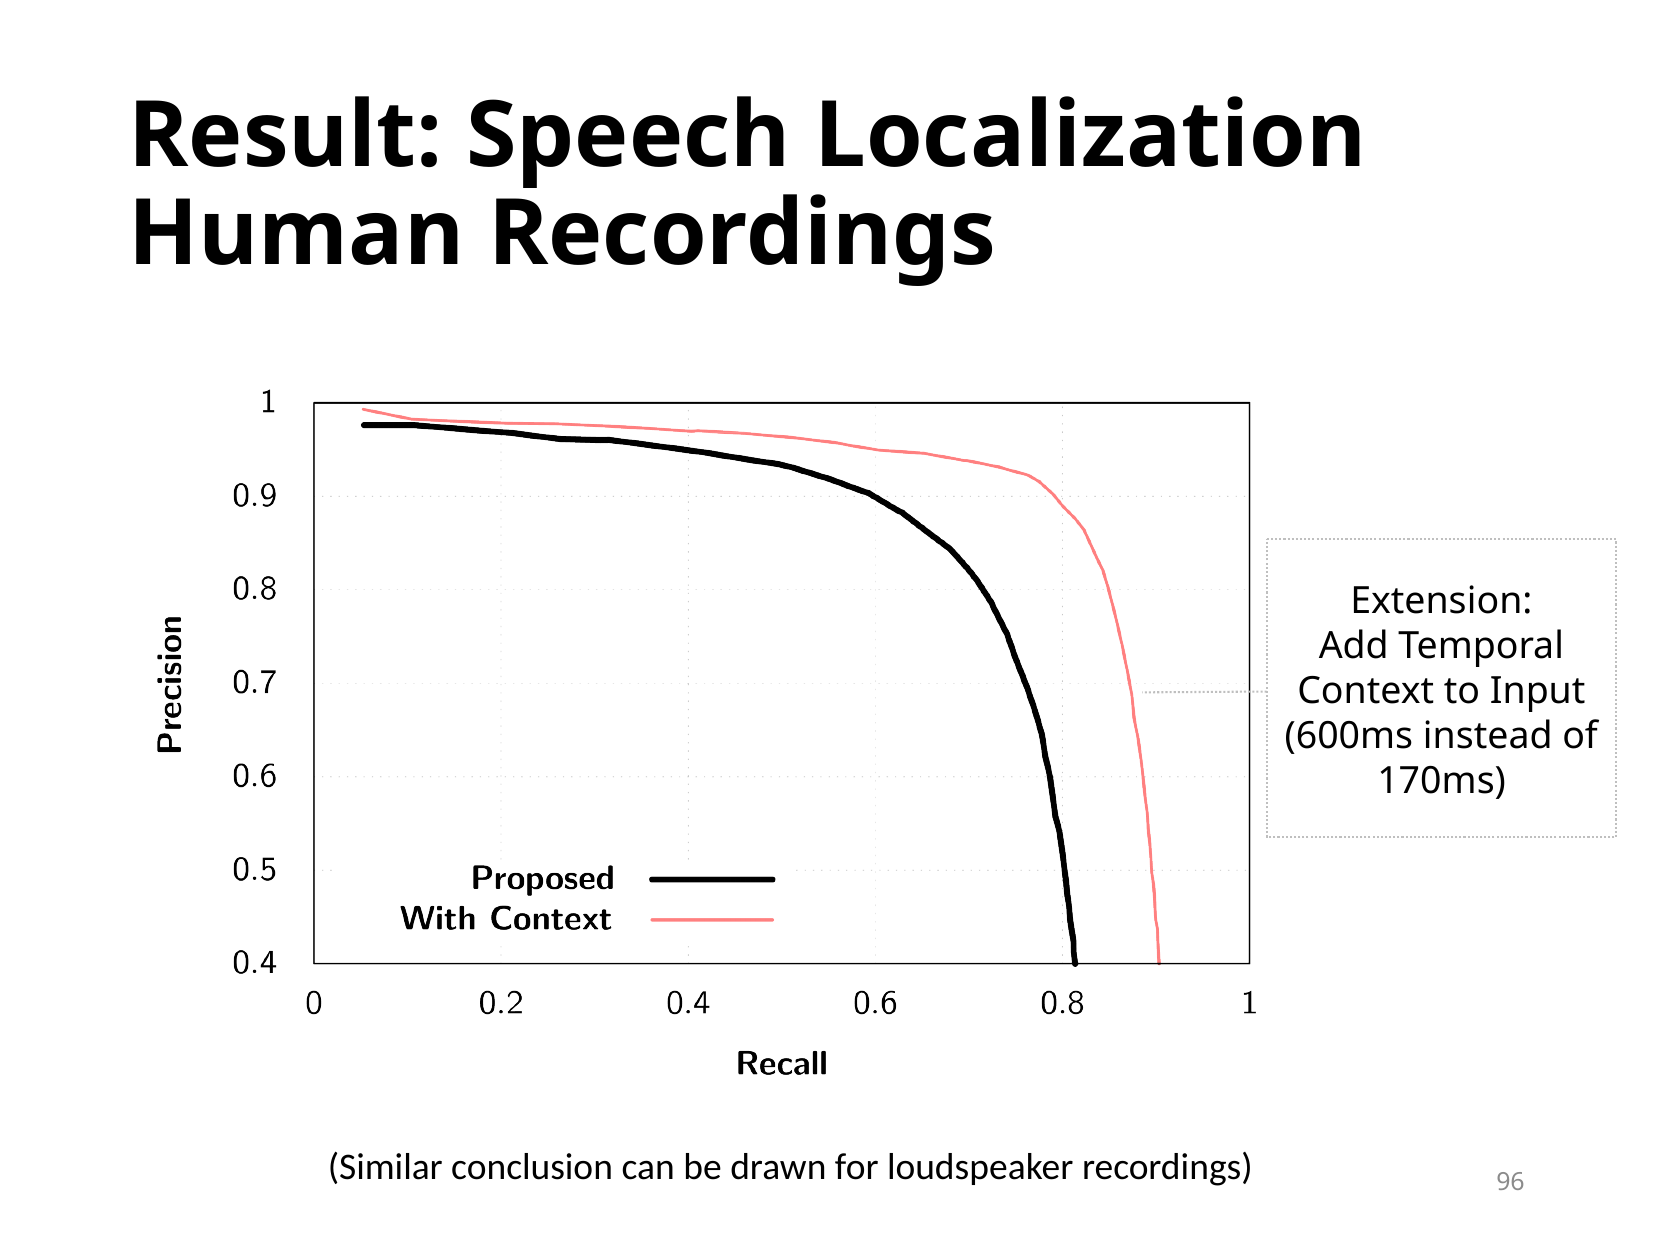

# Result: Speech Localization Human Recordings
Extension:
Add Temporal Context to Input
(600ms instead of 170ms)
(Similar conclusion can be drawn for loudspeaker recordings)